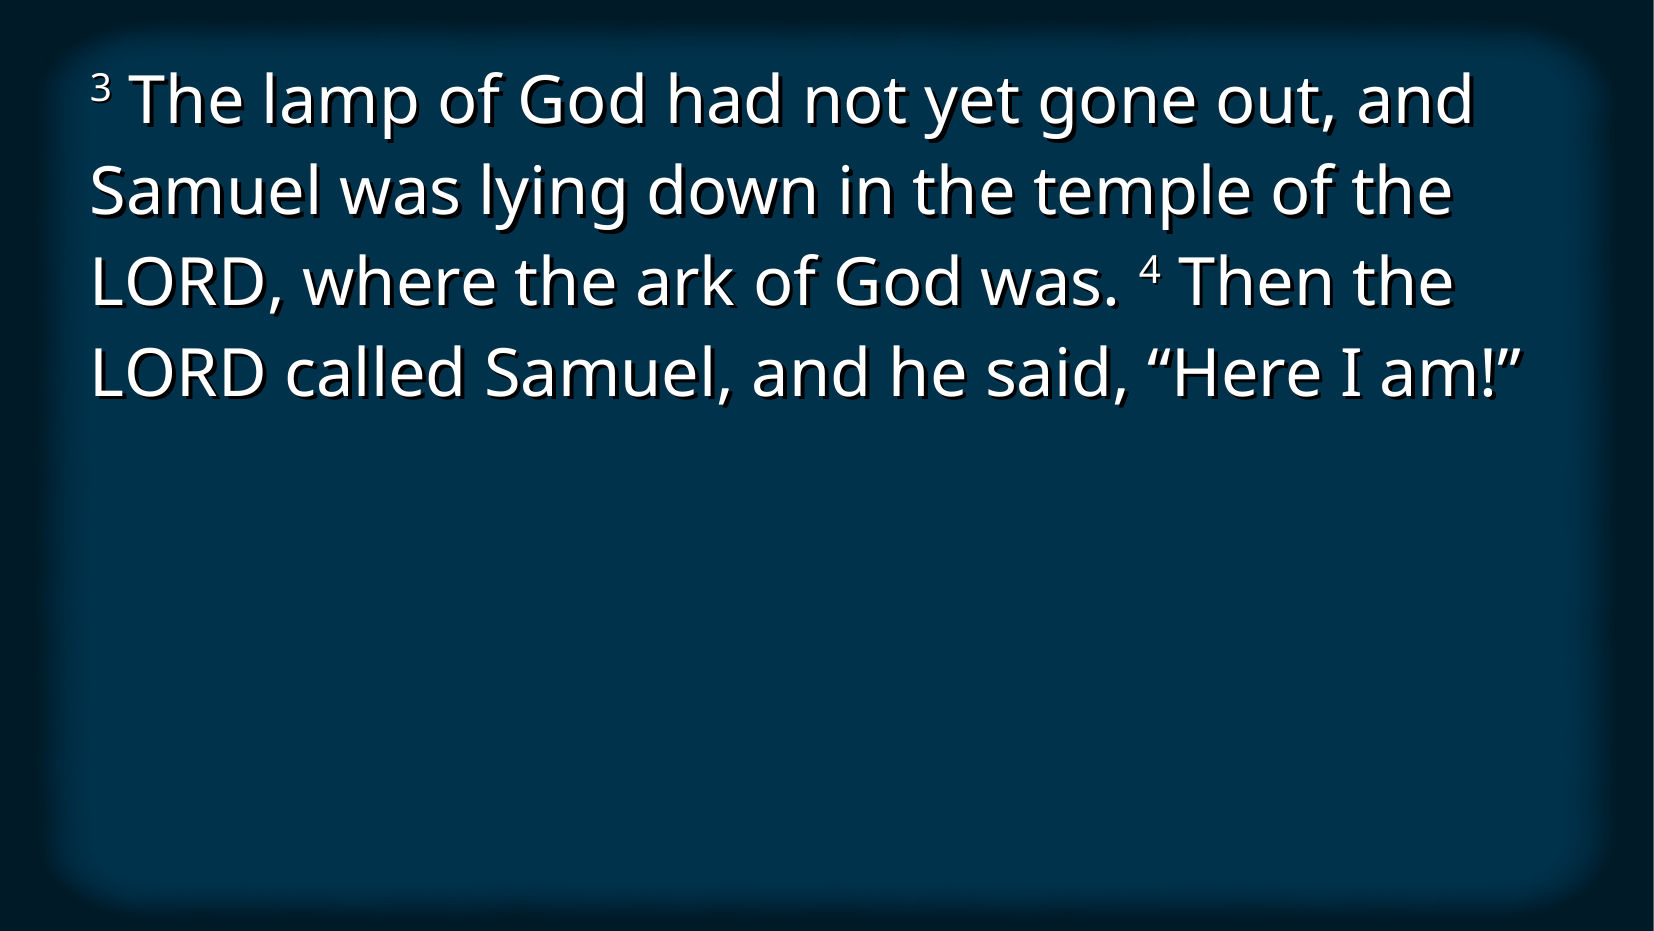

3 The lamp of God had not yet gone out, and Samuel was lying down in the temple of the LORD, where the ark of God was. 4 Then the LORD called Samuel, and he said, “Here I am!”